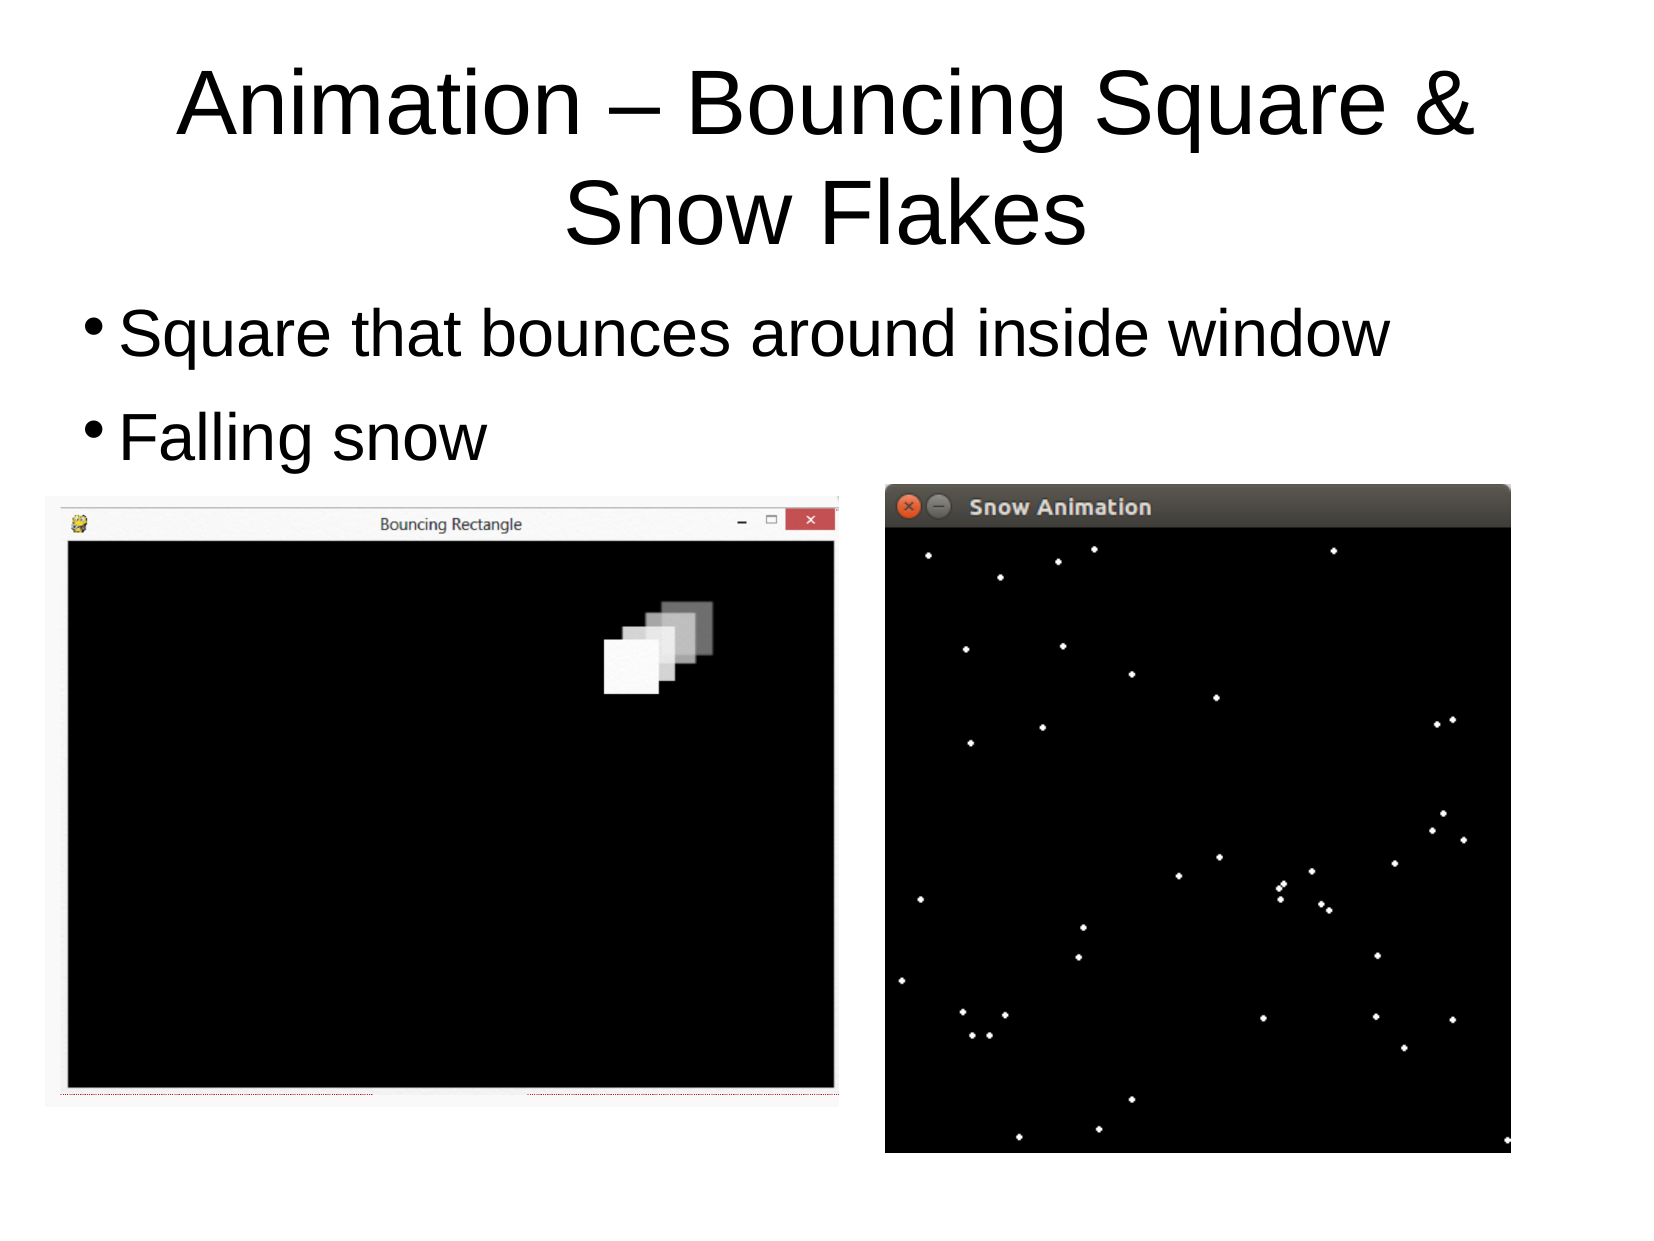

Animation – Bouncing Square & Snow Flakes
Square that bounces around inside window
Falling snow